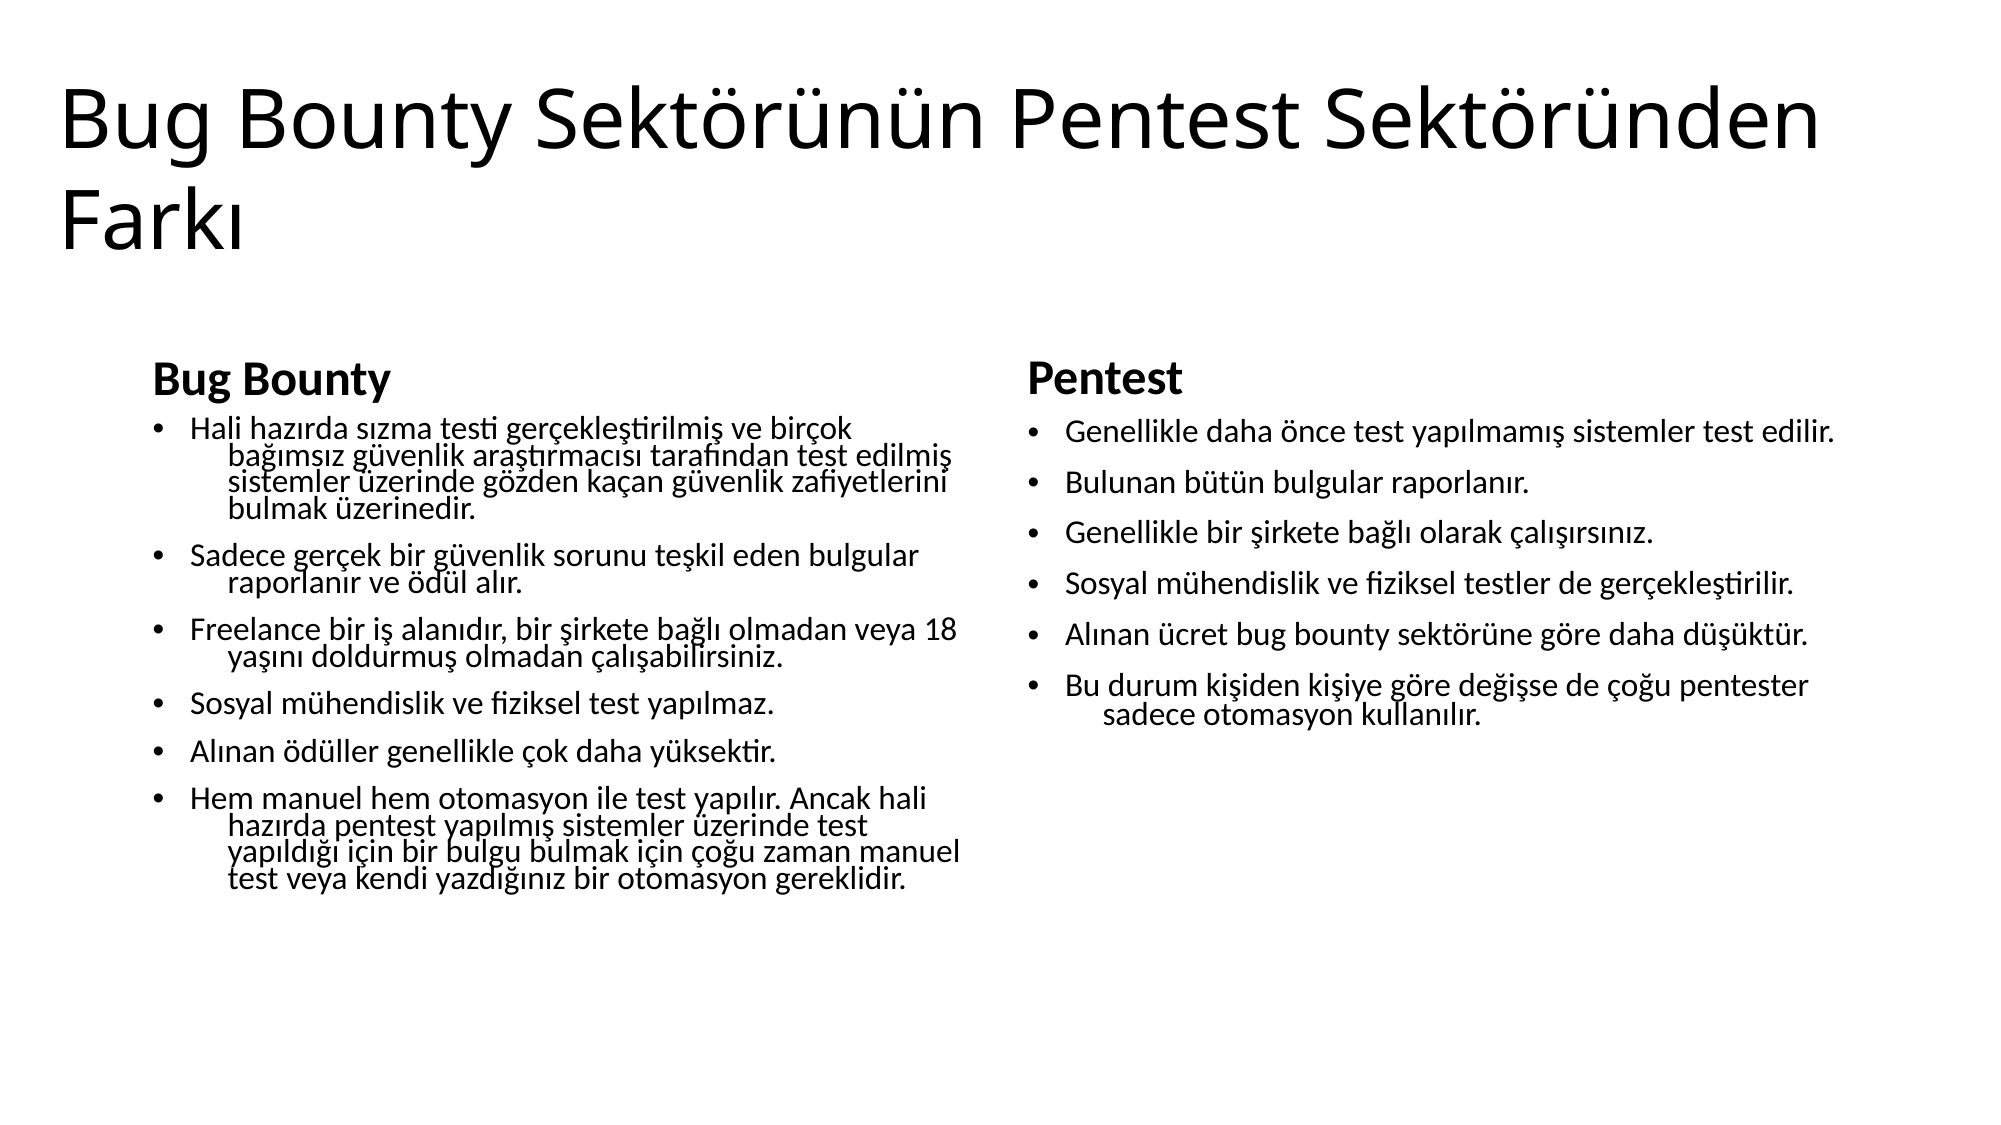

# Bug Bounty Sektörünün Pentest Sektöründen Farkı
Bug Bounty
Pentest
Hali hazırda sızma testi gerçekleştirilmiş ve birçok bağımsız güvenlik araştırmacısı tarafından test edilmiş sistemler üzerinde gözden kaçan güvenlik zafiyetlerini bulmak üzerinedir.
Sadece gerçek bir güvenlik sorunu teşkil eden bulgular raporlanır ve ödül alır.
Freelance bir iş alanıdır, bir şirkete bağlı olmadan veya 18 yaşını doldurmuş olmadan çalışabilirsiniz.
Sosyal mühendislik ve fiziksel test yapılmaz.
Alınan ödüller genellikle çok daha yüksektir.
Hem manuel hem otomasyon ile test yapılır. Ancak hali hazırda pentest yapılmış sistemler üzerinde test yapıldığı için bir bulgu bulmak için çoğu zaman manuel test veya kendi yazdığınız bir otomasyon gereklidir.
Genellikle daha önce test yapılmamış sistemler test edilir.
Bulunan bütün bulgular raporlanır.
Genellikle bir şirkete bağlı olarak çalışırsınız.
Sosyal mühendislik ve fiziksel testler de gerçekleştirilir.
Alınan ücret bug bounty sektörüne göre daha düşüktür.
Bu durum kişiden kişiye göre değişse de çoğu pentester sadece otomasyon kullanılır.